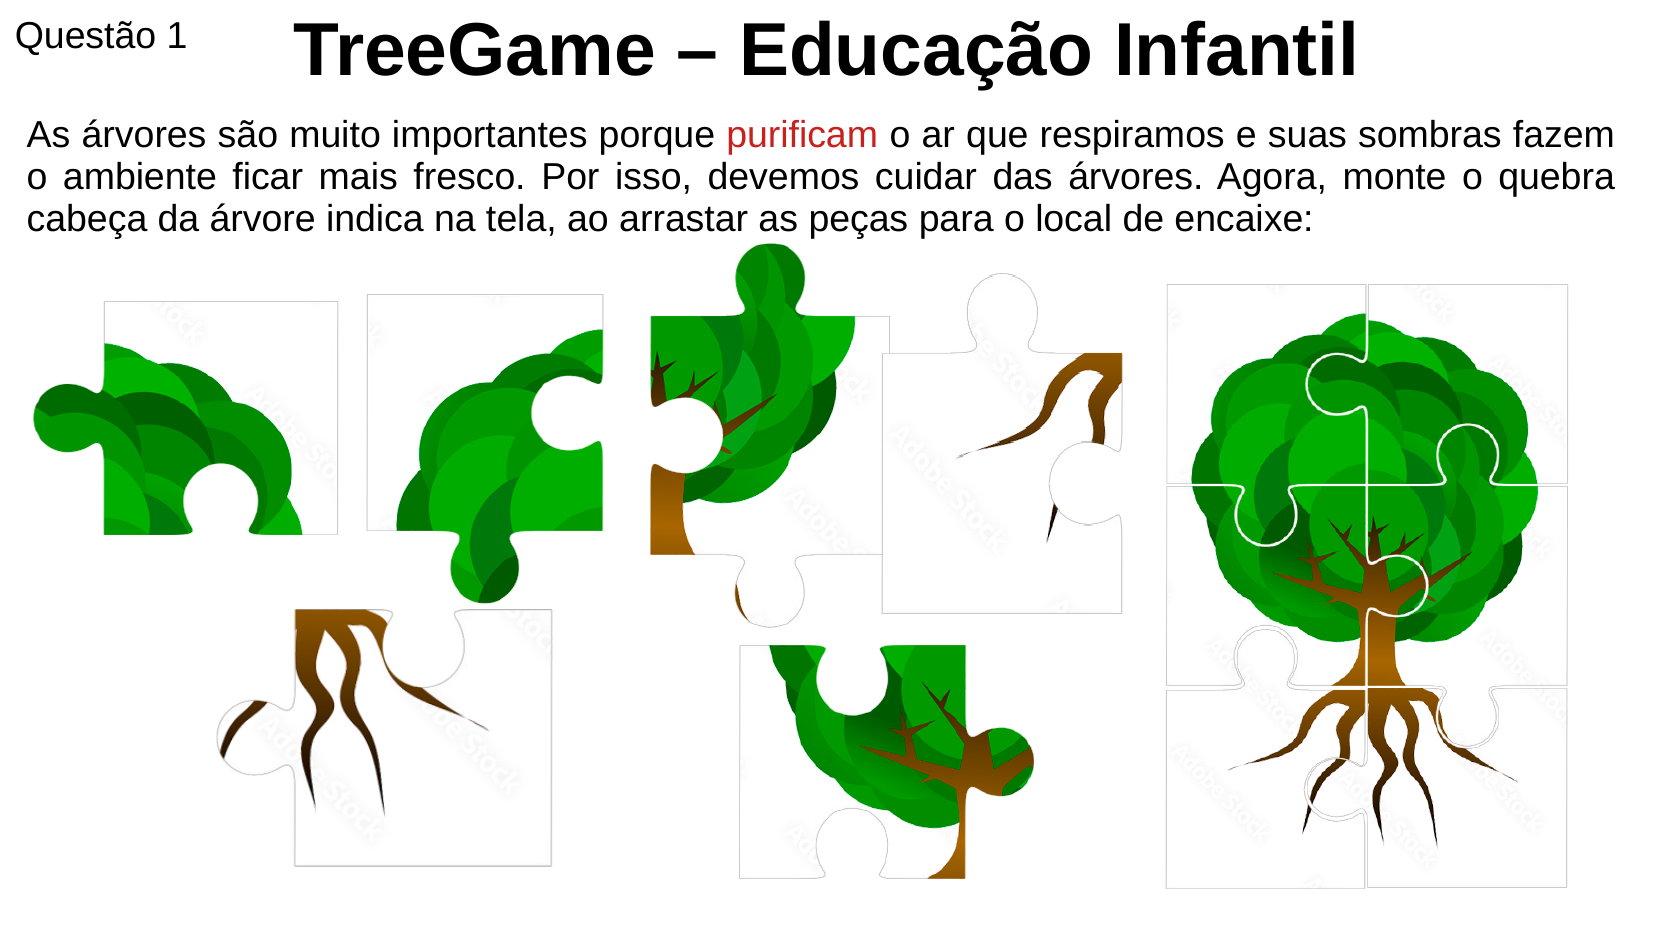

# TreeGame – Educação Infantil
Questão 1
As árvores são muito importantes porque purificam o ar que respiramos e suas sombras fazem o ambiente ficar mais fresco. Por isso, devemos cuidar das árvores. Agora, monte o quebra cabeça da árvore indica na tela, ao arrastar as peças para o local de encaixe: